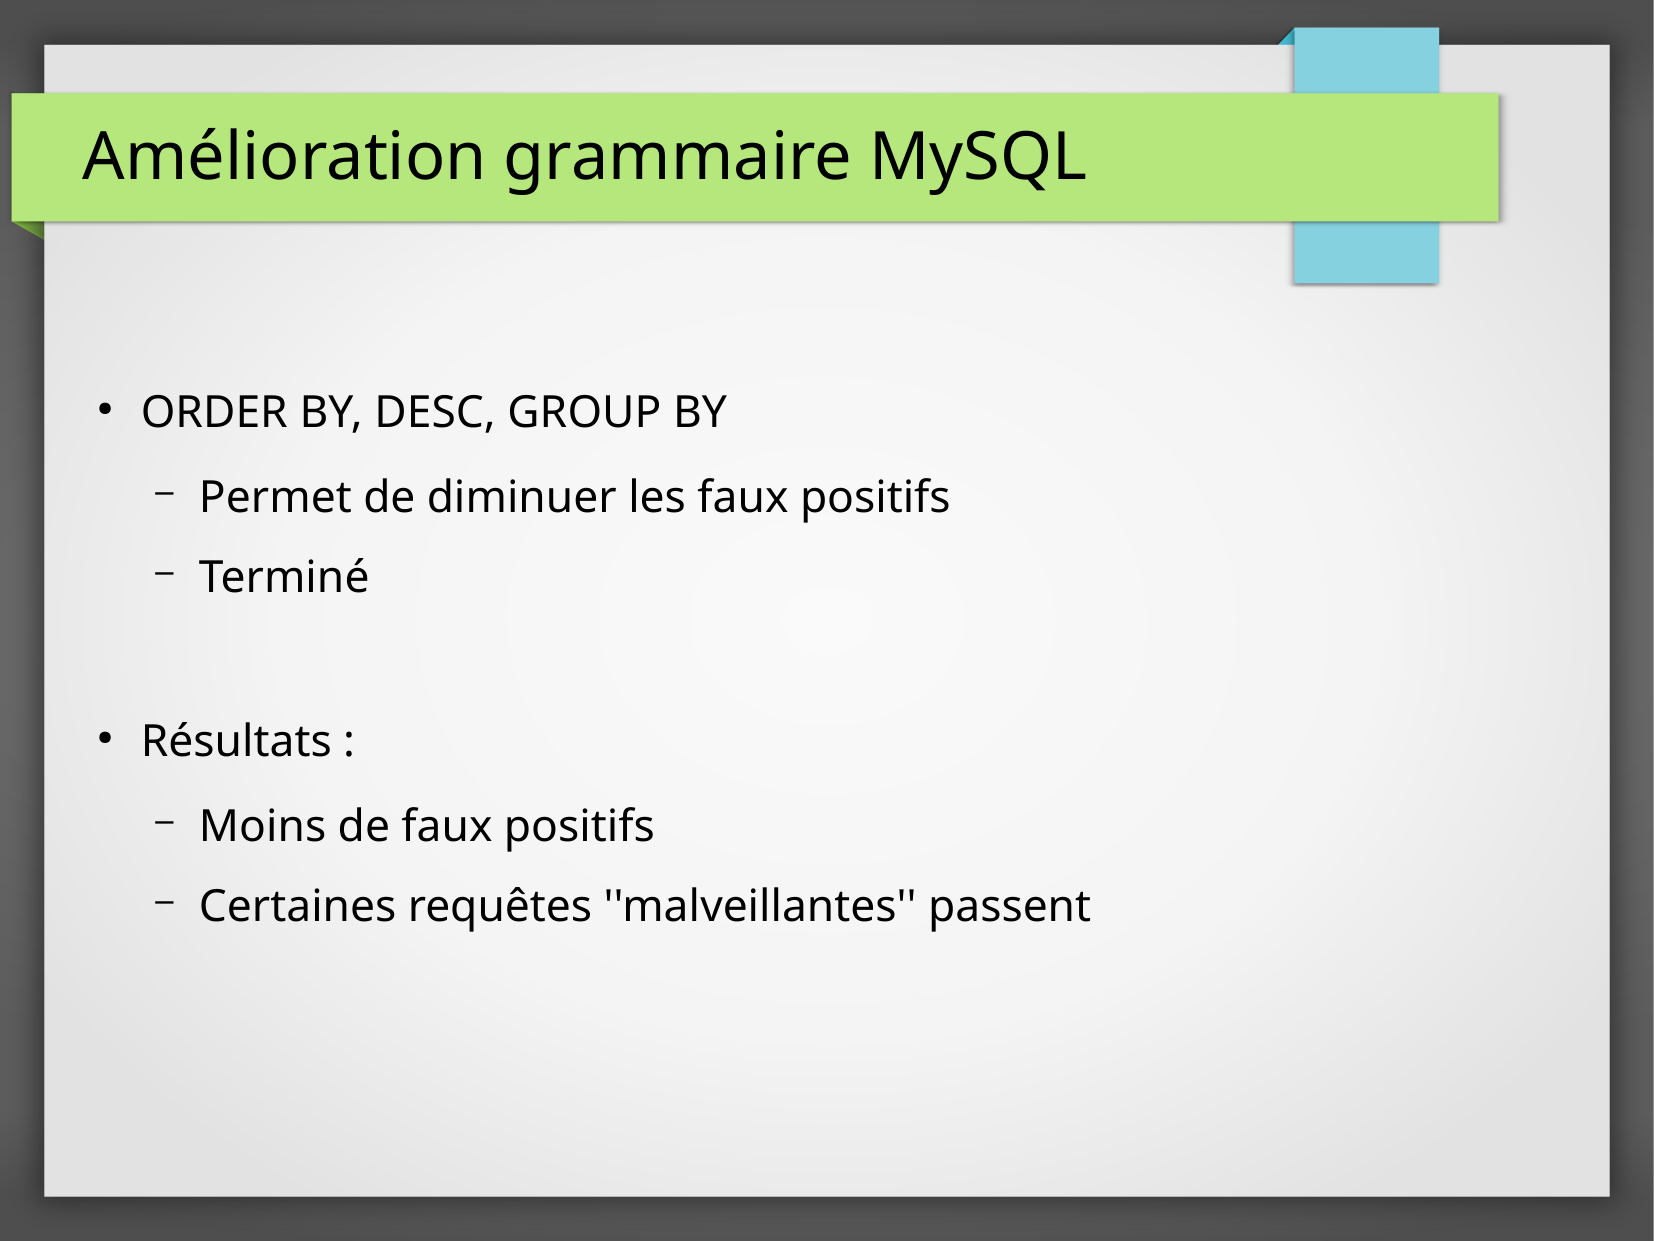

# Amélioration grammaire MySQL
ORDER BY, DESC, GROUP BY
Permet de diminuer les faux positifs
Terminé
Résultats :
Moins de faux positifs
Certaines requêtes ''malveillantes'' passent